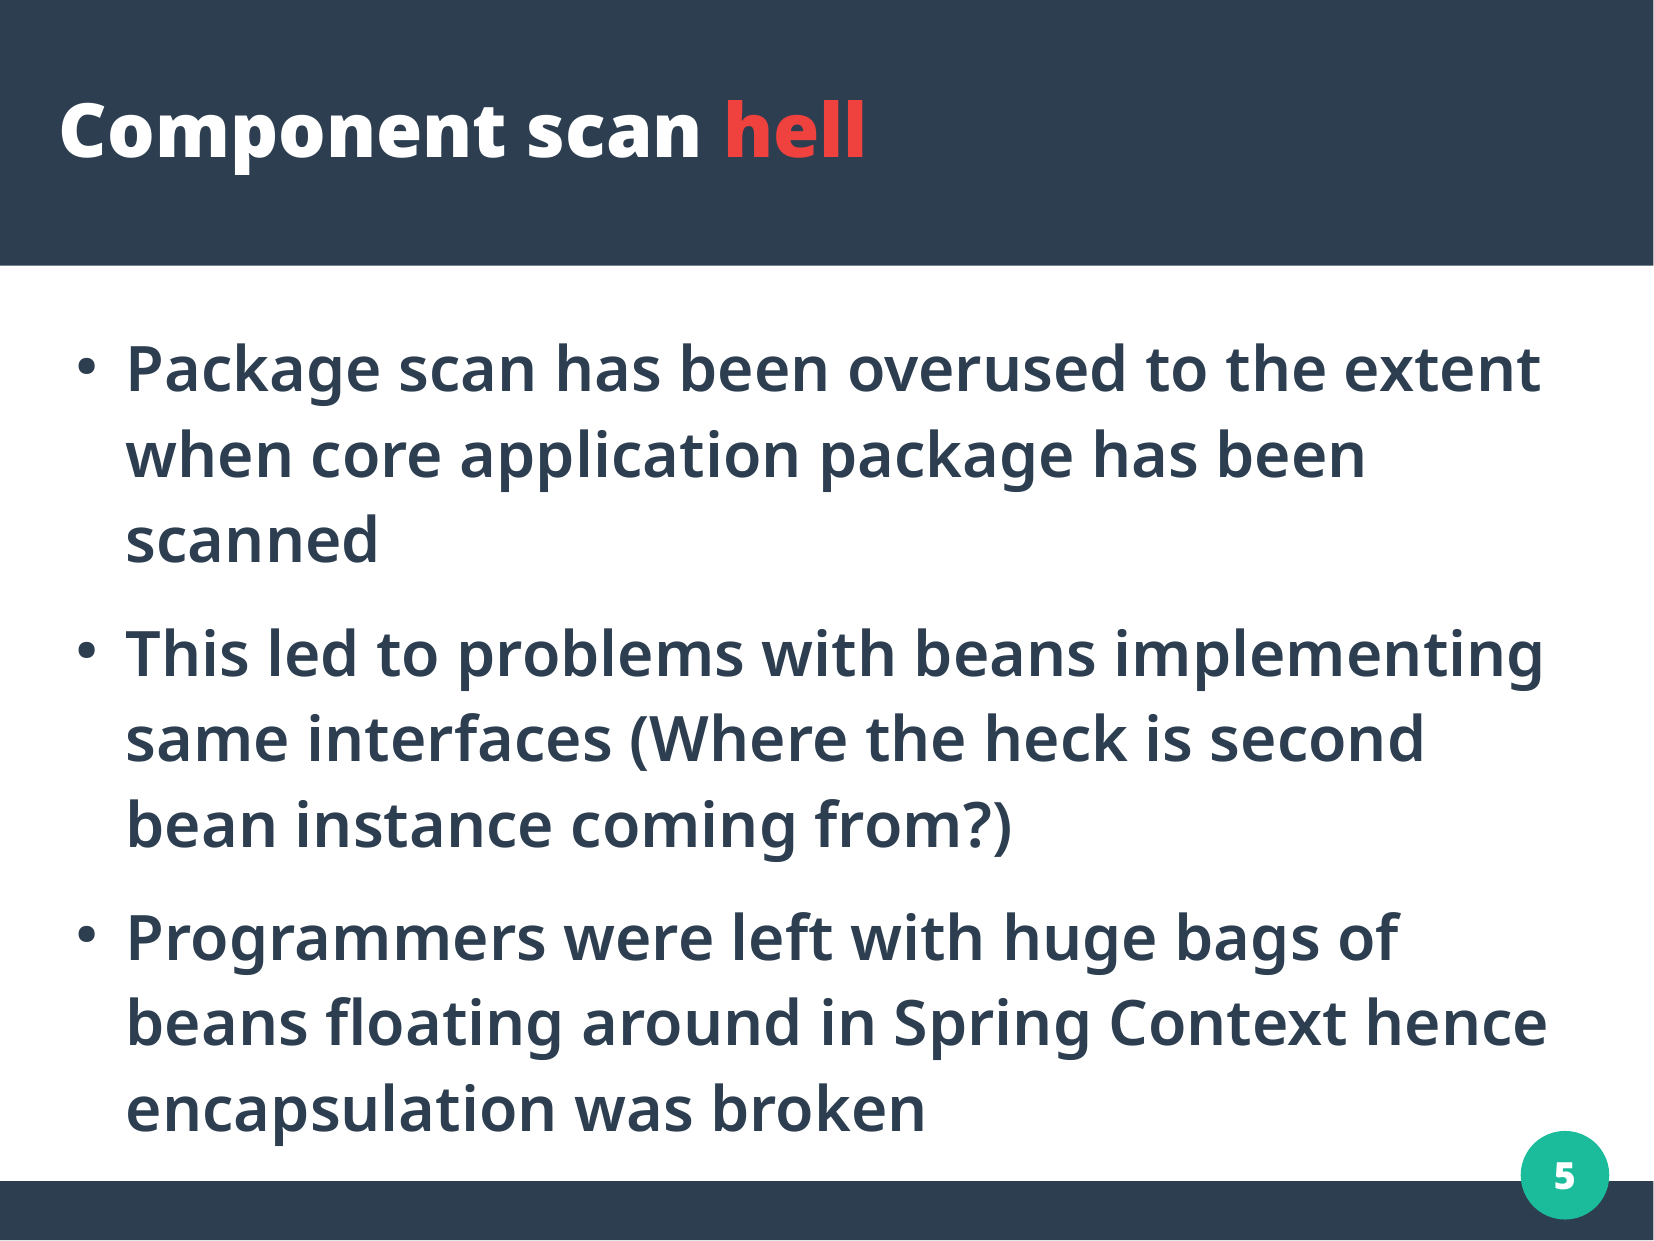

# Component scan hell
Package scan has been overused to the extent when core application package has been scanned
This led to problems with beans implementing same interfaces (Where the heck is second bean instance coming from?)
Programmers were left with huge bags of beans floating around in Spring Context hence encapsulation was broken
5